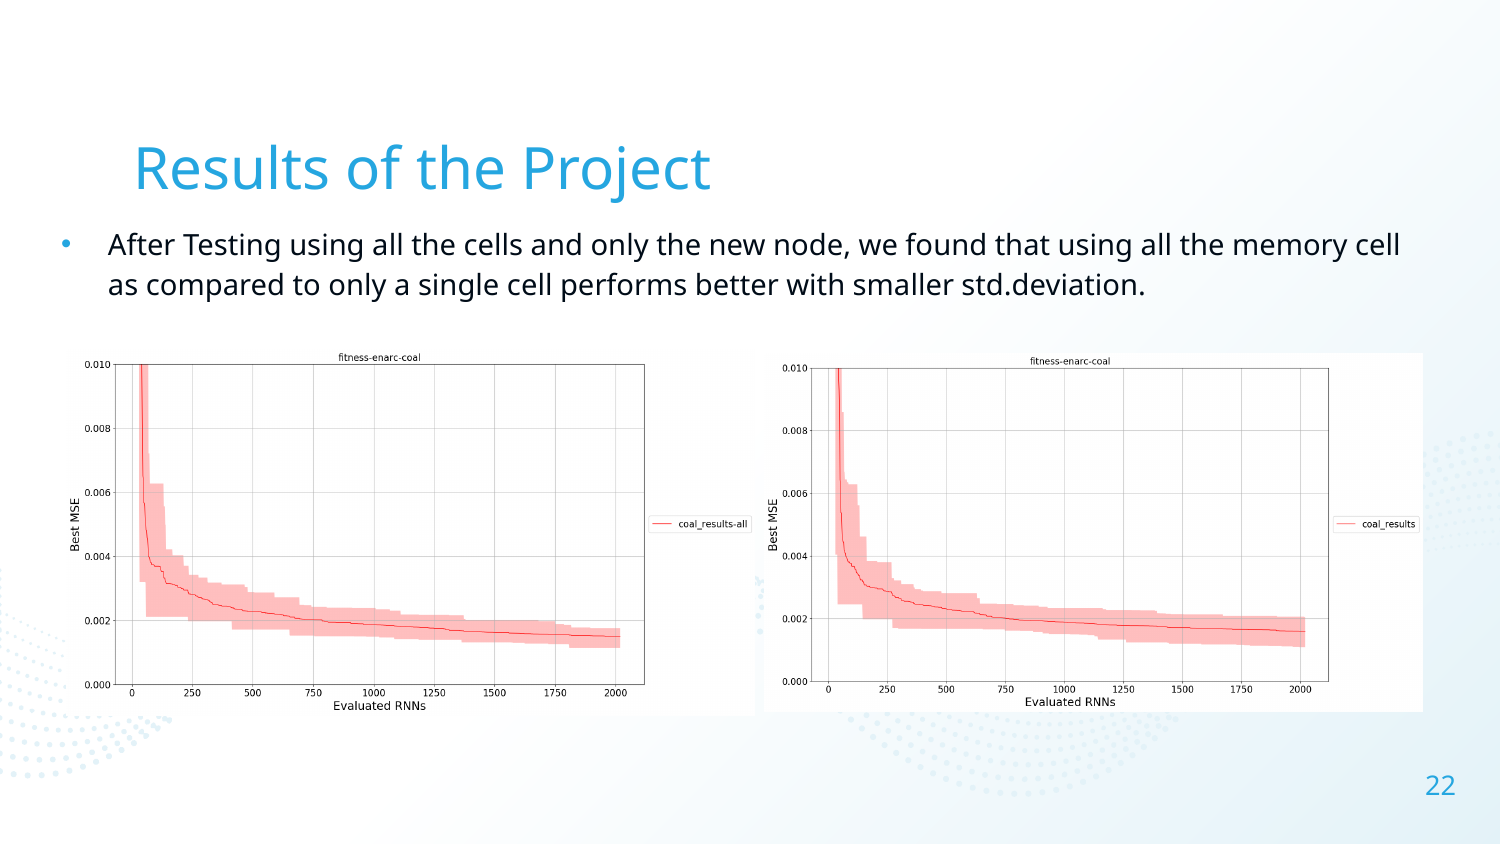

# Results of the Project
After Testing using all the cells and only the new node, we found that using all the memory cell as compared to only a single cell performs better with smaller std.deviation.